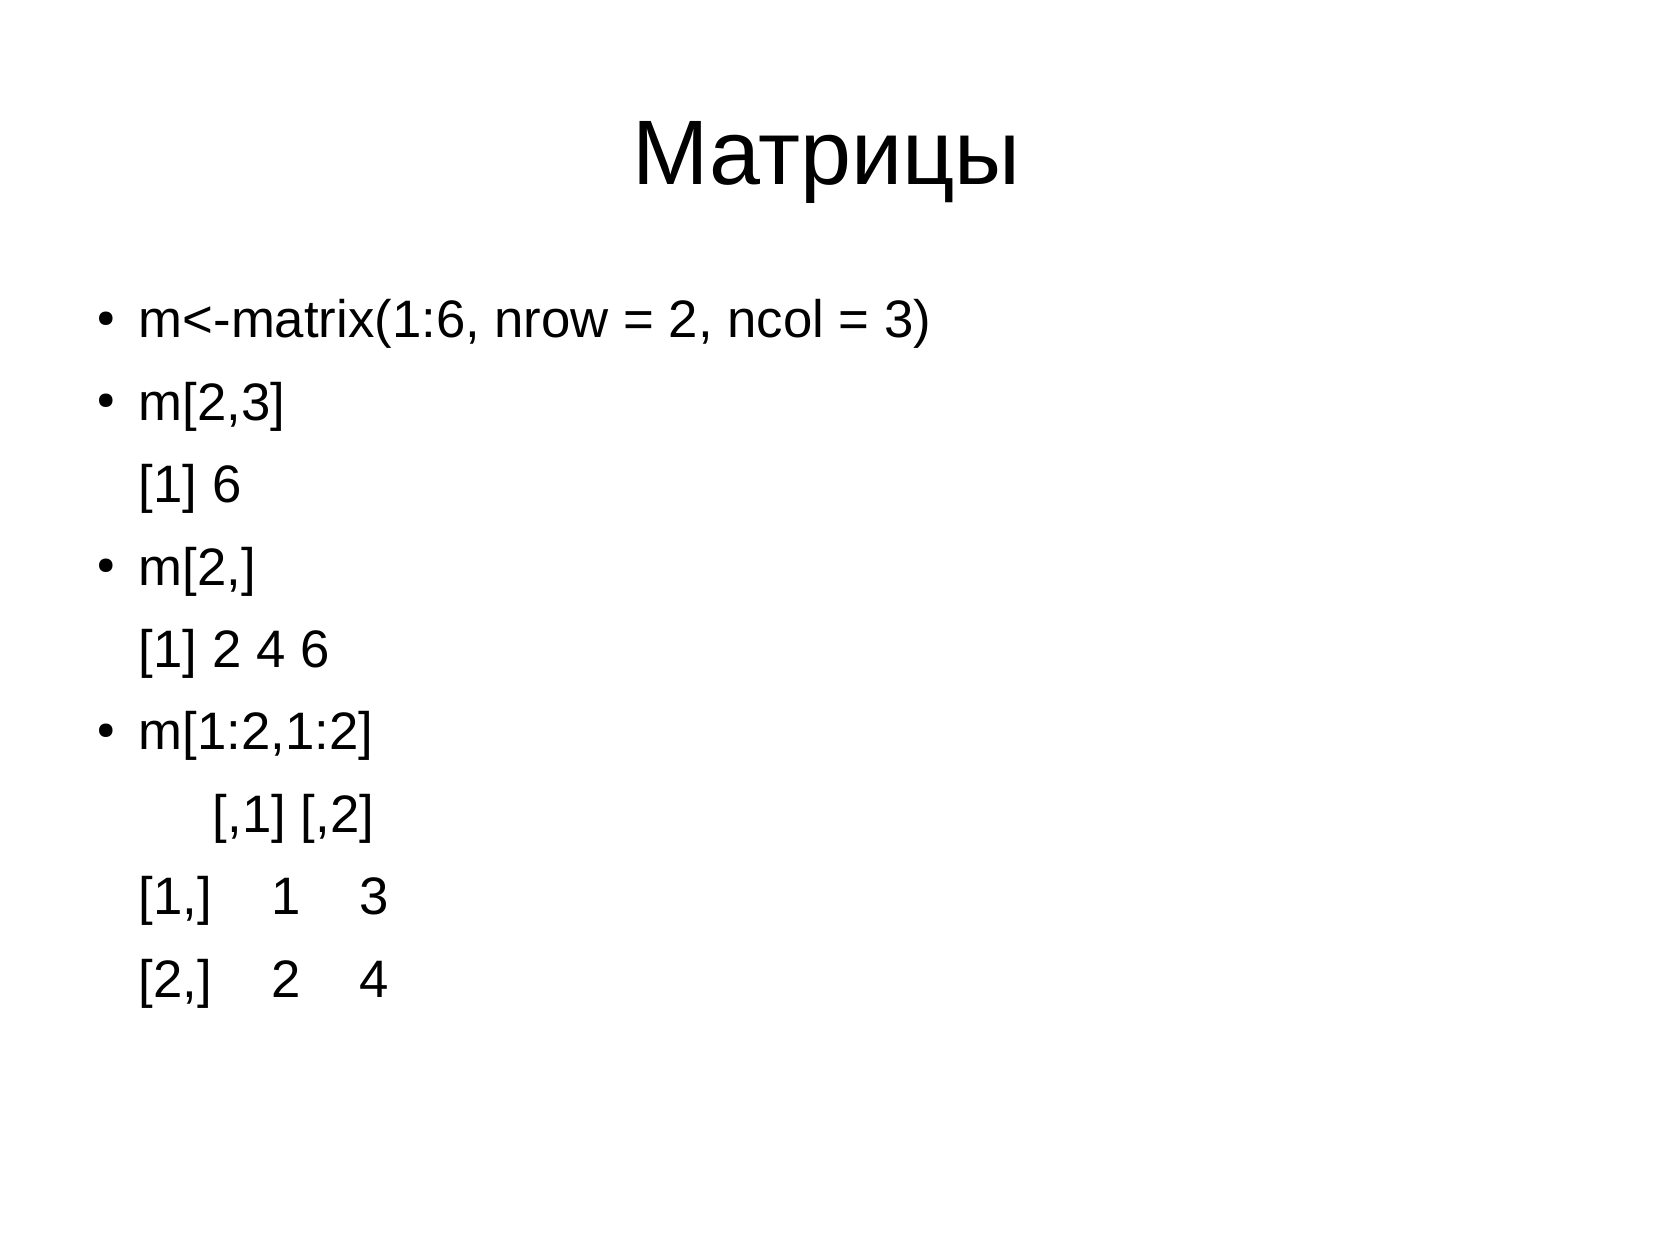

# Матрицы
m<-matrix(1:6, nrow = 2, ncol = 3)
m[2,3]
[1] 6
m[2,]
[1] 2 4 6
m[1:2,1:2]
 [,1] [,2]
[1,] 1 3
[2,] 2 4